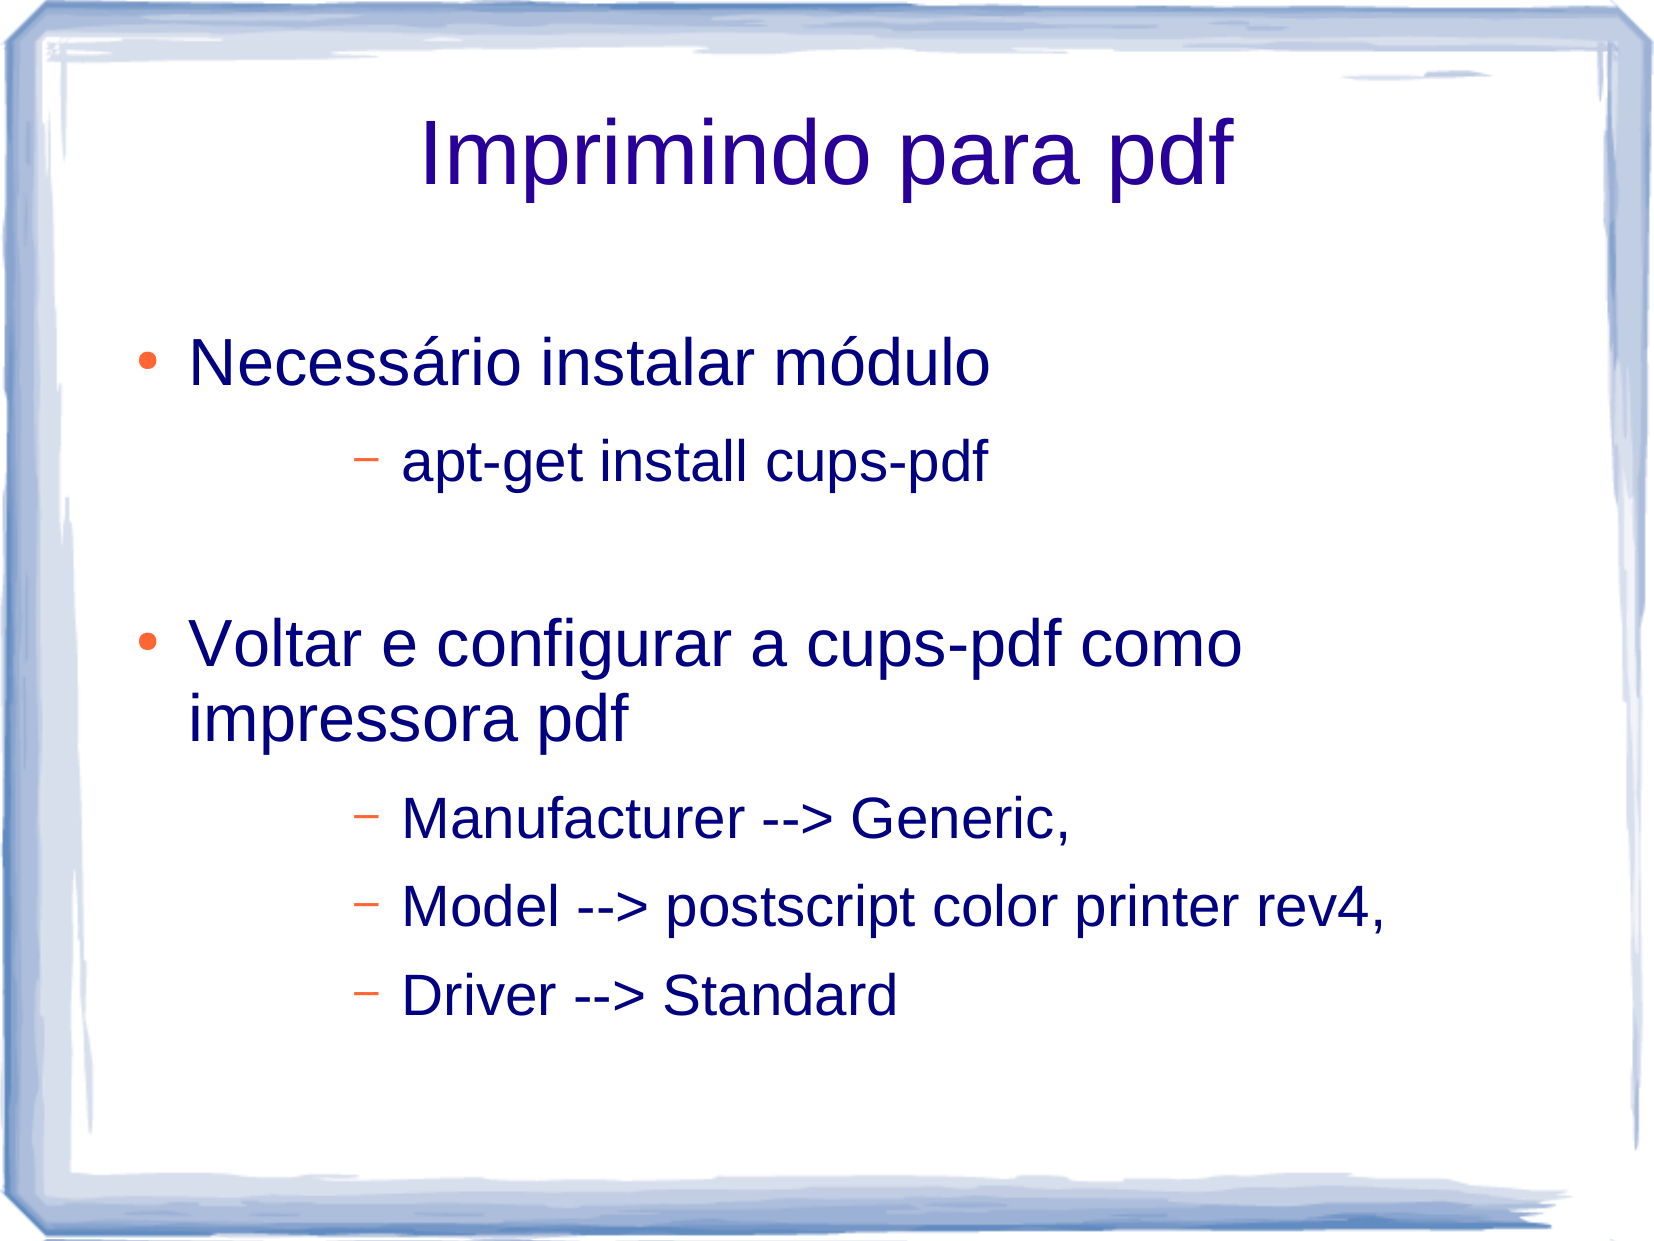

# Imprimindo para pdf
Necessário instalar módulo
apt-get install cups-pdf
Voltar e configurar a cups-pdf como impressora pdf
Manufacturer --> Generic,
Model --> postscript color printer rev4,
Driver --> Standard